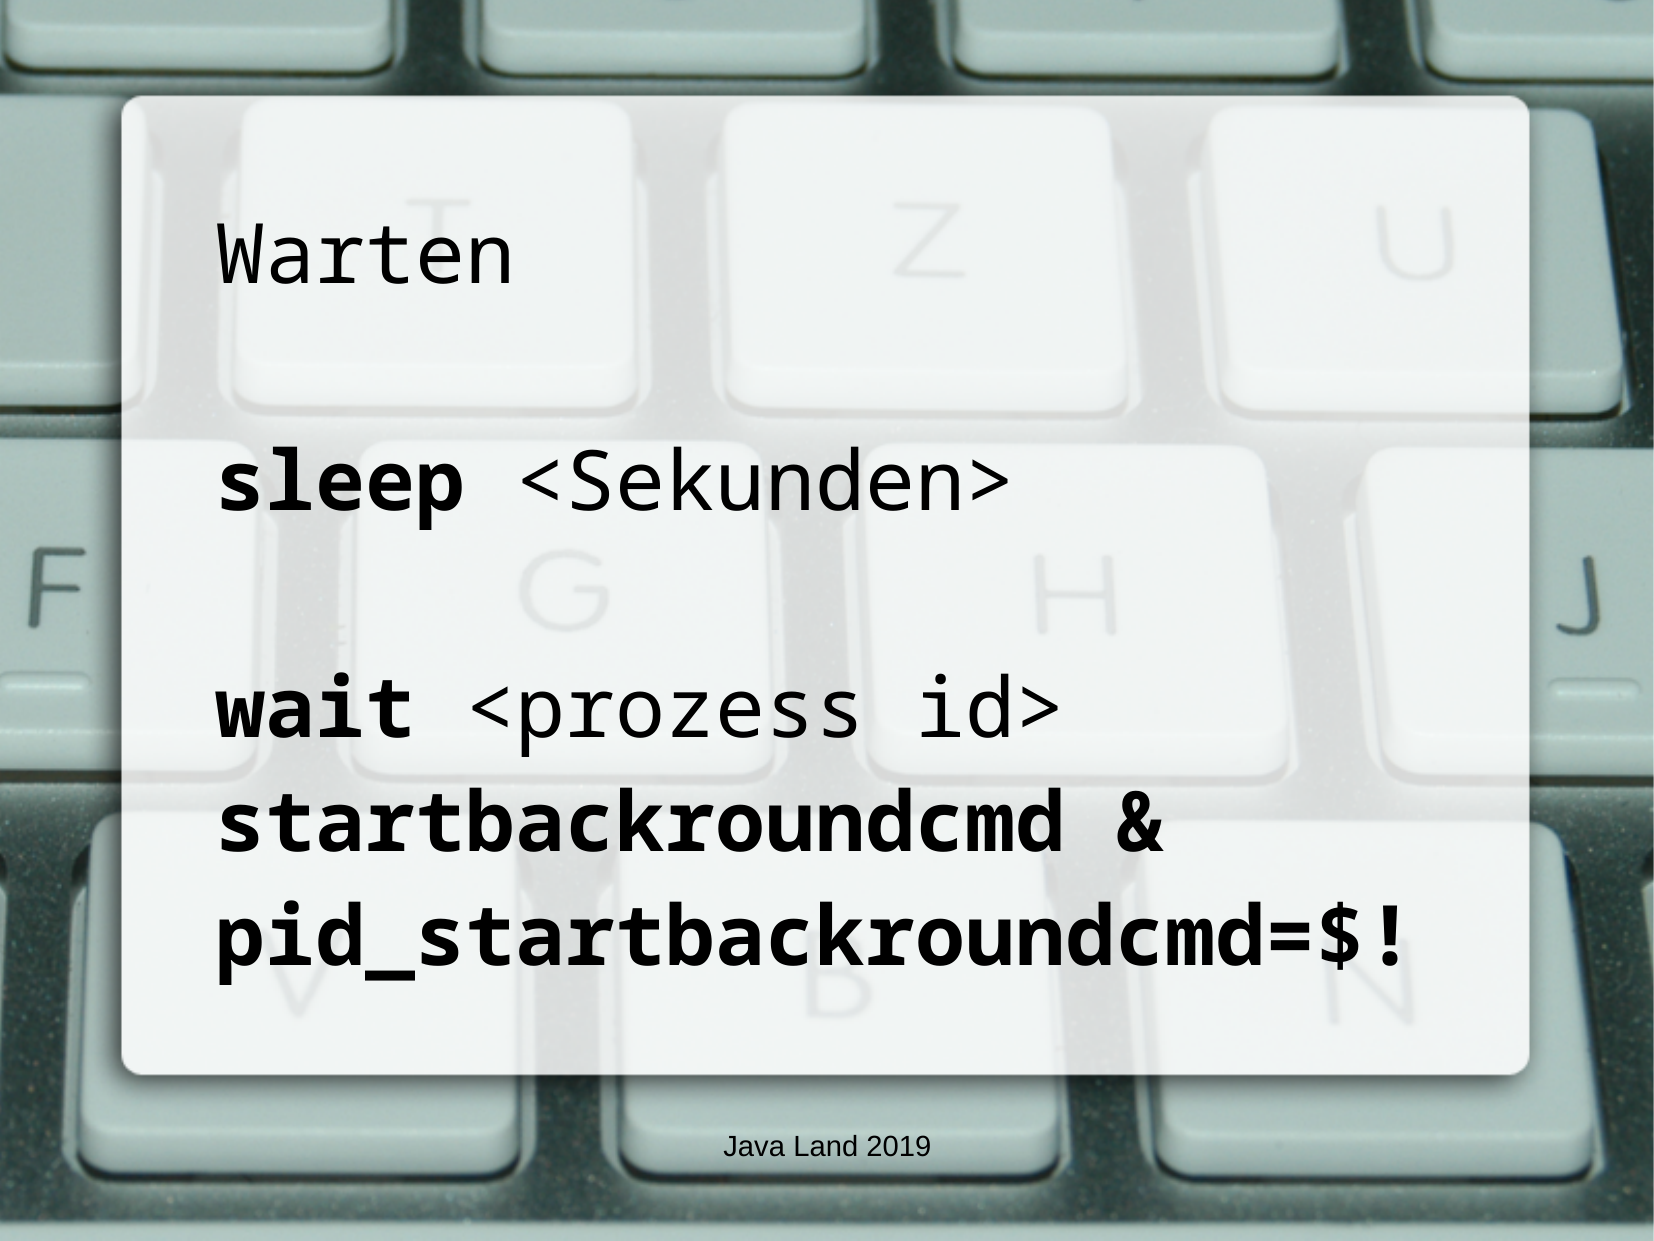

#
Warten
sleep <Sekunden>
wait <prozess id>
startbackroundcmd &
pid_startbackroundcmd=$!